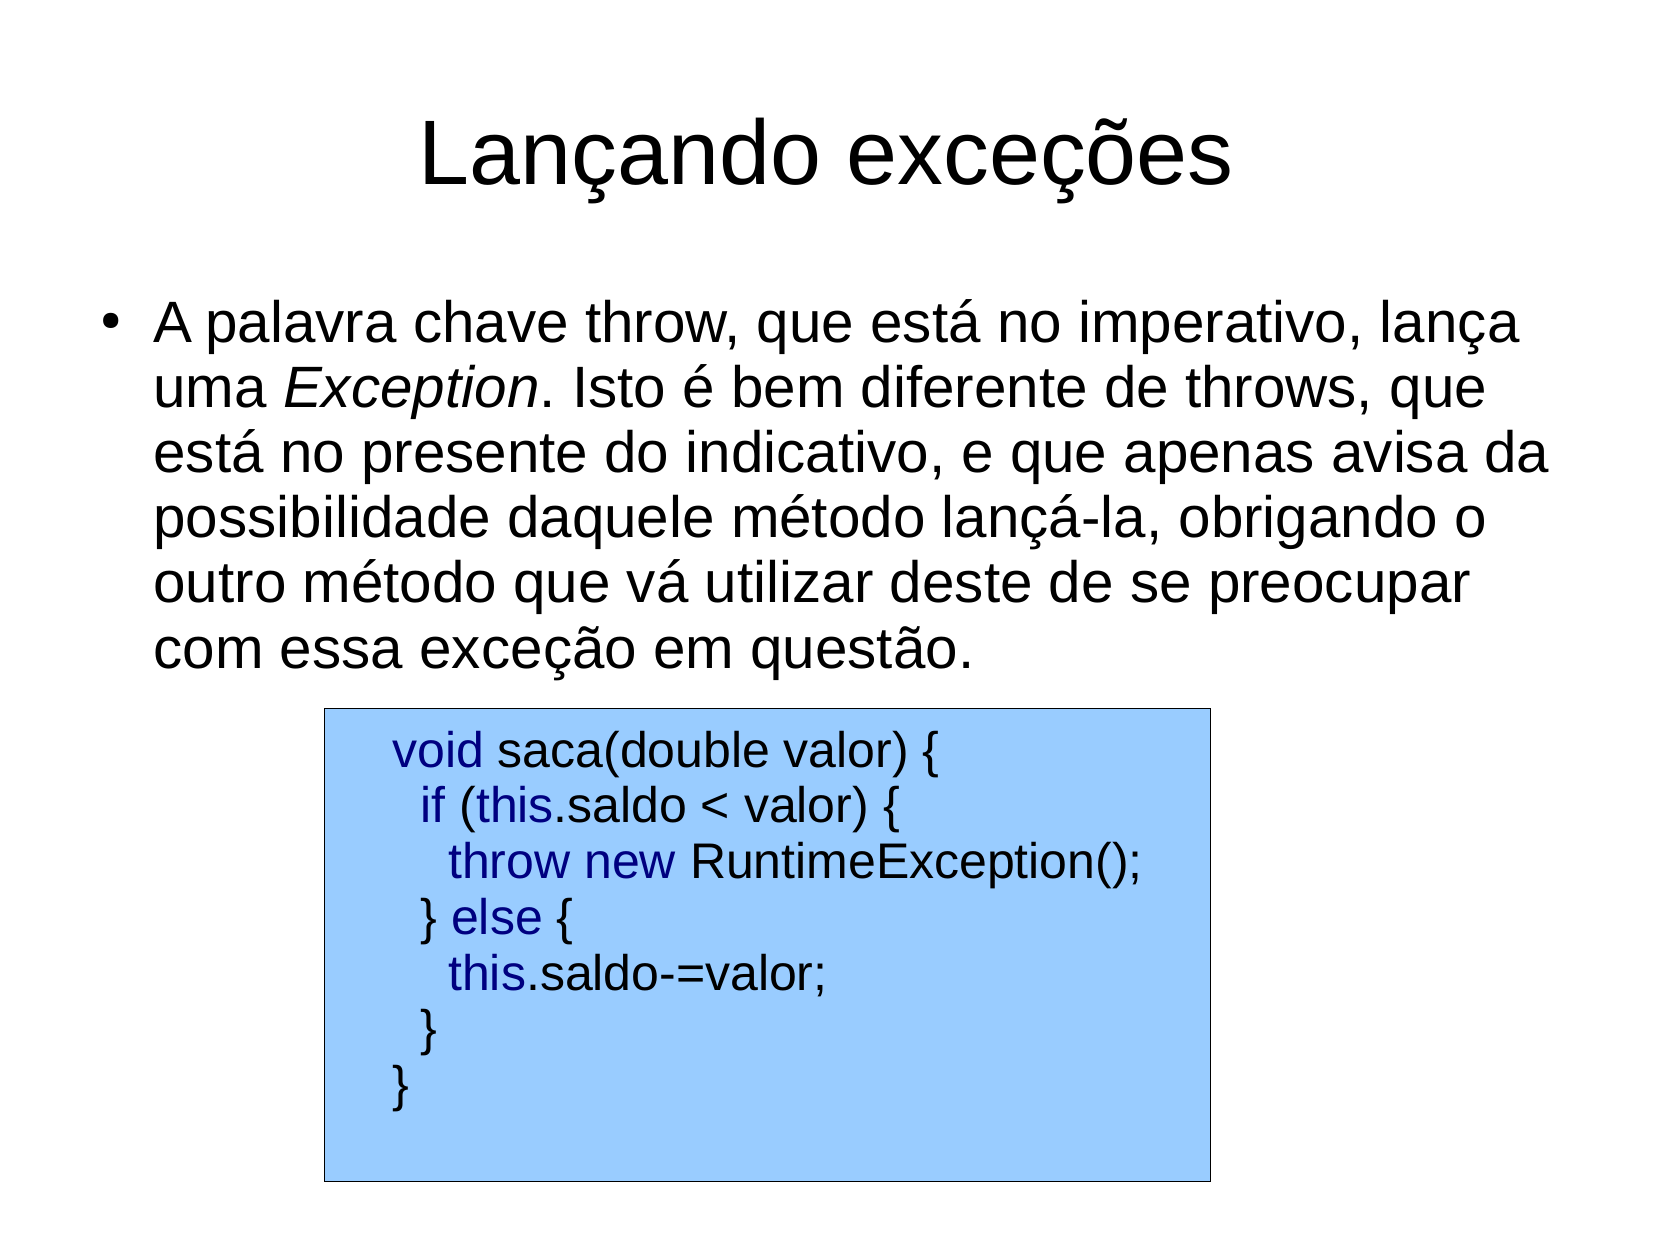

# Lançando exceções
A palavra chave throw, que está no imperativo, lança uma Exception. Isto é bem diferente de throws, que está no presente do indicativo, e que apenas avisa da possibilidade daquele método lançá-la, obrigando o outro método que vá utilizar deste de se preocupar com essa exceção em questão.
void saca(double valor) {
 if (this.saldo < valor) {
 throw new RuntimeException();
 } else {
 this.saldo-=valor;
 }
}